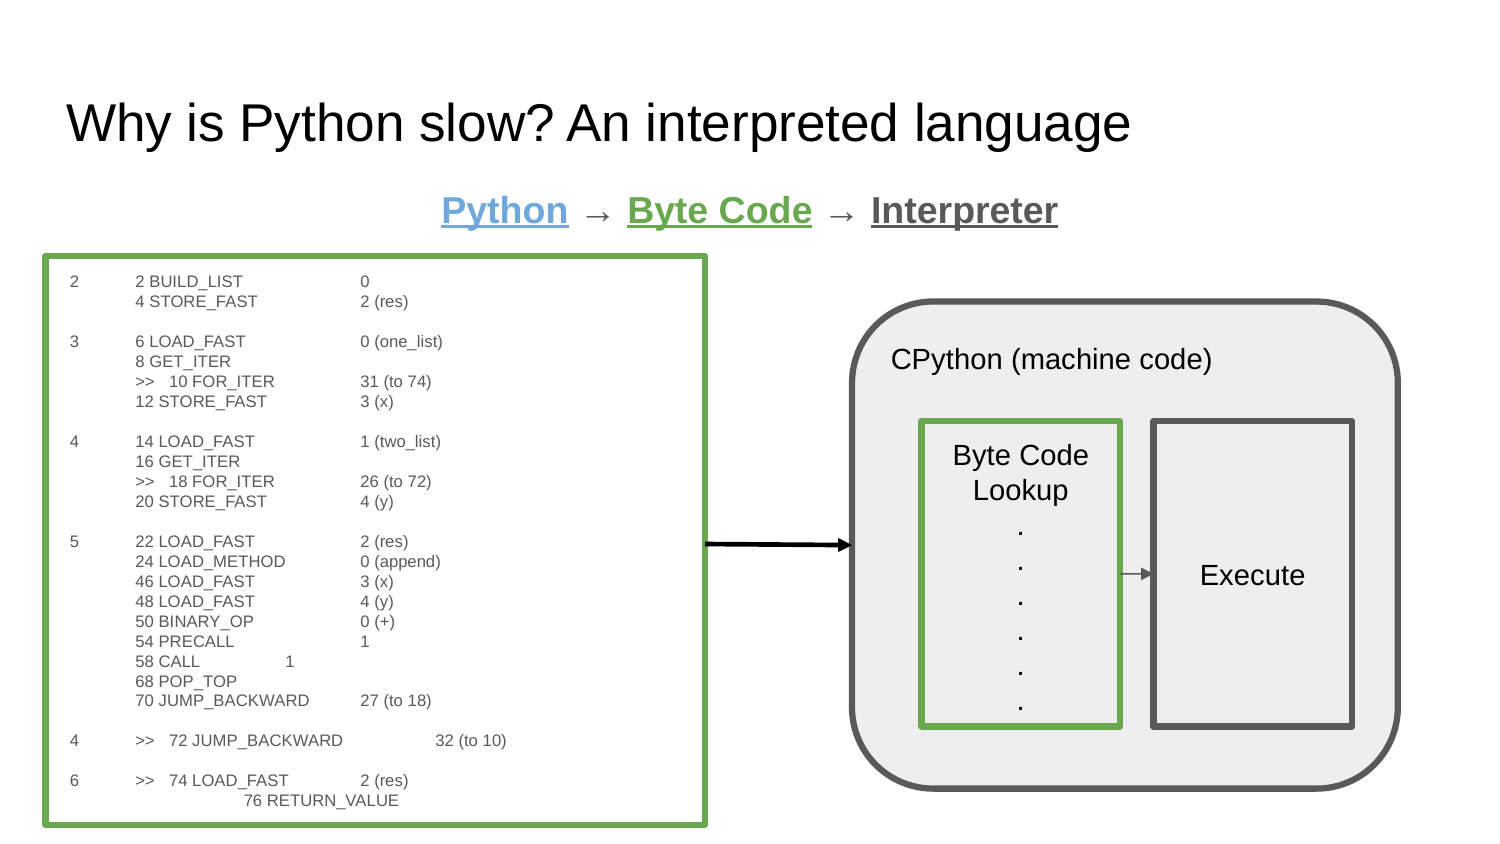

# Why is Python slow? An interpreted language
Python → Byte Code → Interpreter
 2 	2 BUILD_LIST 	0
 	4 STORE_FAST 	2 (res)
 3 	6 LOAD_FAST 	0 (one_list)
 	8 GET_ITER
 	>> 10 FOR_ITER 	31 (to 74)
 	12 STORE_FAST 	3 (x)
 4 	14 LOAD_FAST 	1 (two_list)
 	16 GET_ITER
 	>> 18 FOR_ITER 	26 (to 72)
 	20 STORE_FAST 	4 (y)
 5 	22 LOAD_FAST 	2 (res)
 	24 LOAD_METHOD 	0 (append)
 	46 LOAD_FAST 	3 (x)
 	48 LOAD_FAST 	4 (y)
 	50 BINARY_OP 	0 (+)
 	54 PRECALL 	1
 	58 CALL 	1
 	68 POP_TOP
 	70 JUMP_BACKWARD 	27 (to 18)
 4 	>> 72 JUMP_BACKWARD 	32 (to 10)
 6 	>> 74 LOAD_FAST 	2 (res)
 	 76 RETURN_VALUE
CPython (machine code)
Byte Code
Lookup
.
.
.
.
.
.
Execute